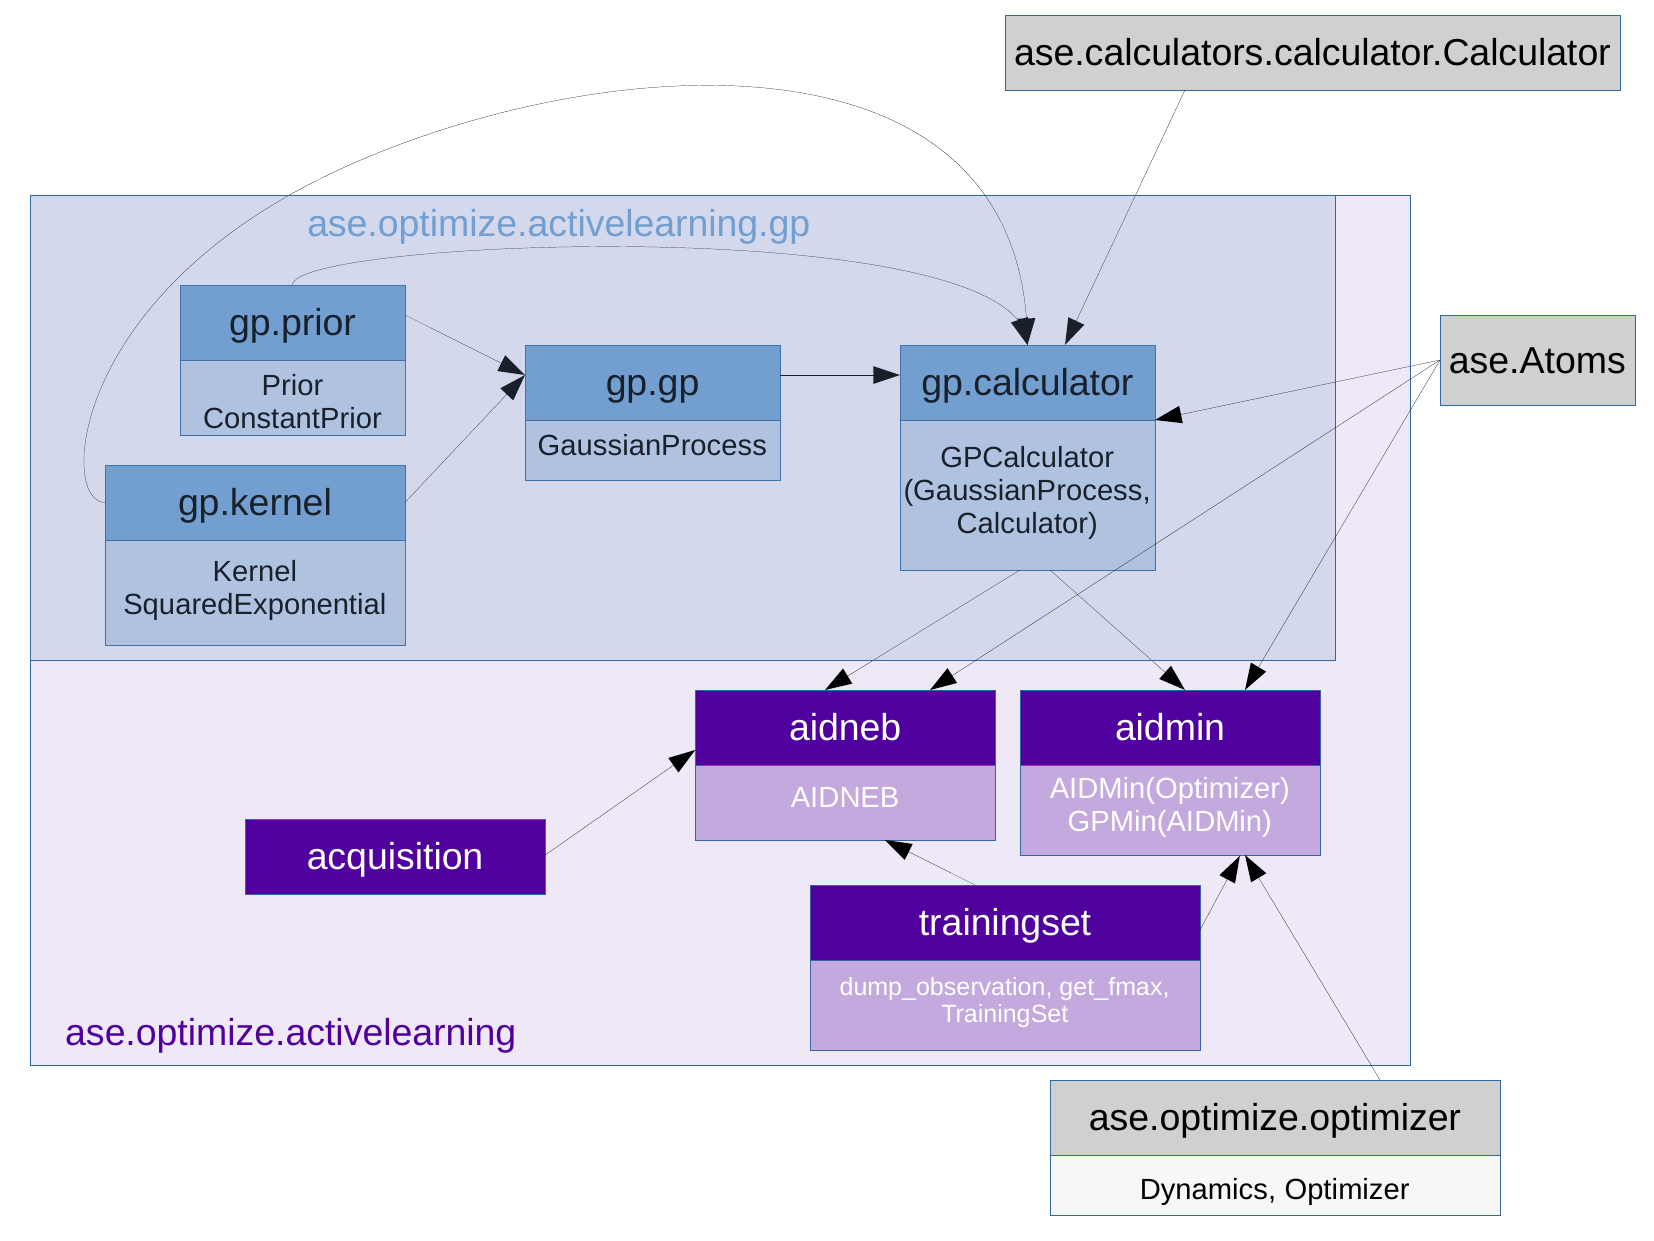

ase.calculators.calculator.Calculator
ase.optimize.activelearning.gp
Prior
ConstantPrior
gp.prior
ase.Atoms
GaussianProcess
gp.gp
GPCalculator
(GaussianProcess,
Calculator)
gp.calculator
Kernel
SquaredExponential
gp.kernel
AIDNEB
aidneb
AIDMin(Optimizer)
GPMin(AIDMin)
aidmin
acquisition
dump_observation, get_fmax,
TrainingSet
trainingset
ase.optimize.activelearning
Dynamics, Optimizer
ase.optimize.optimizer